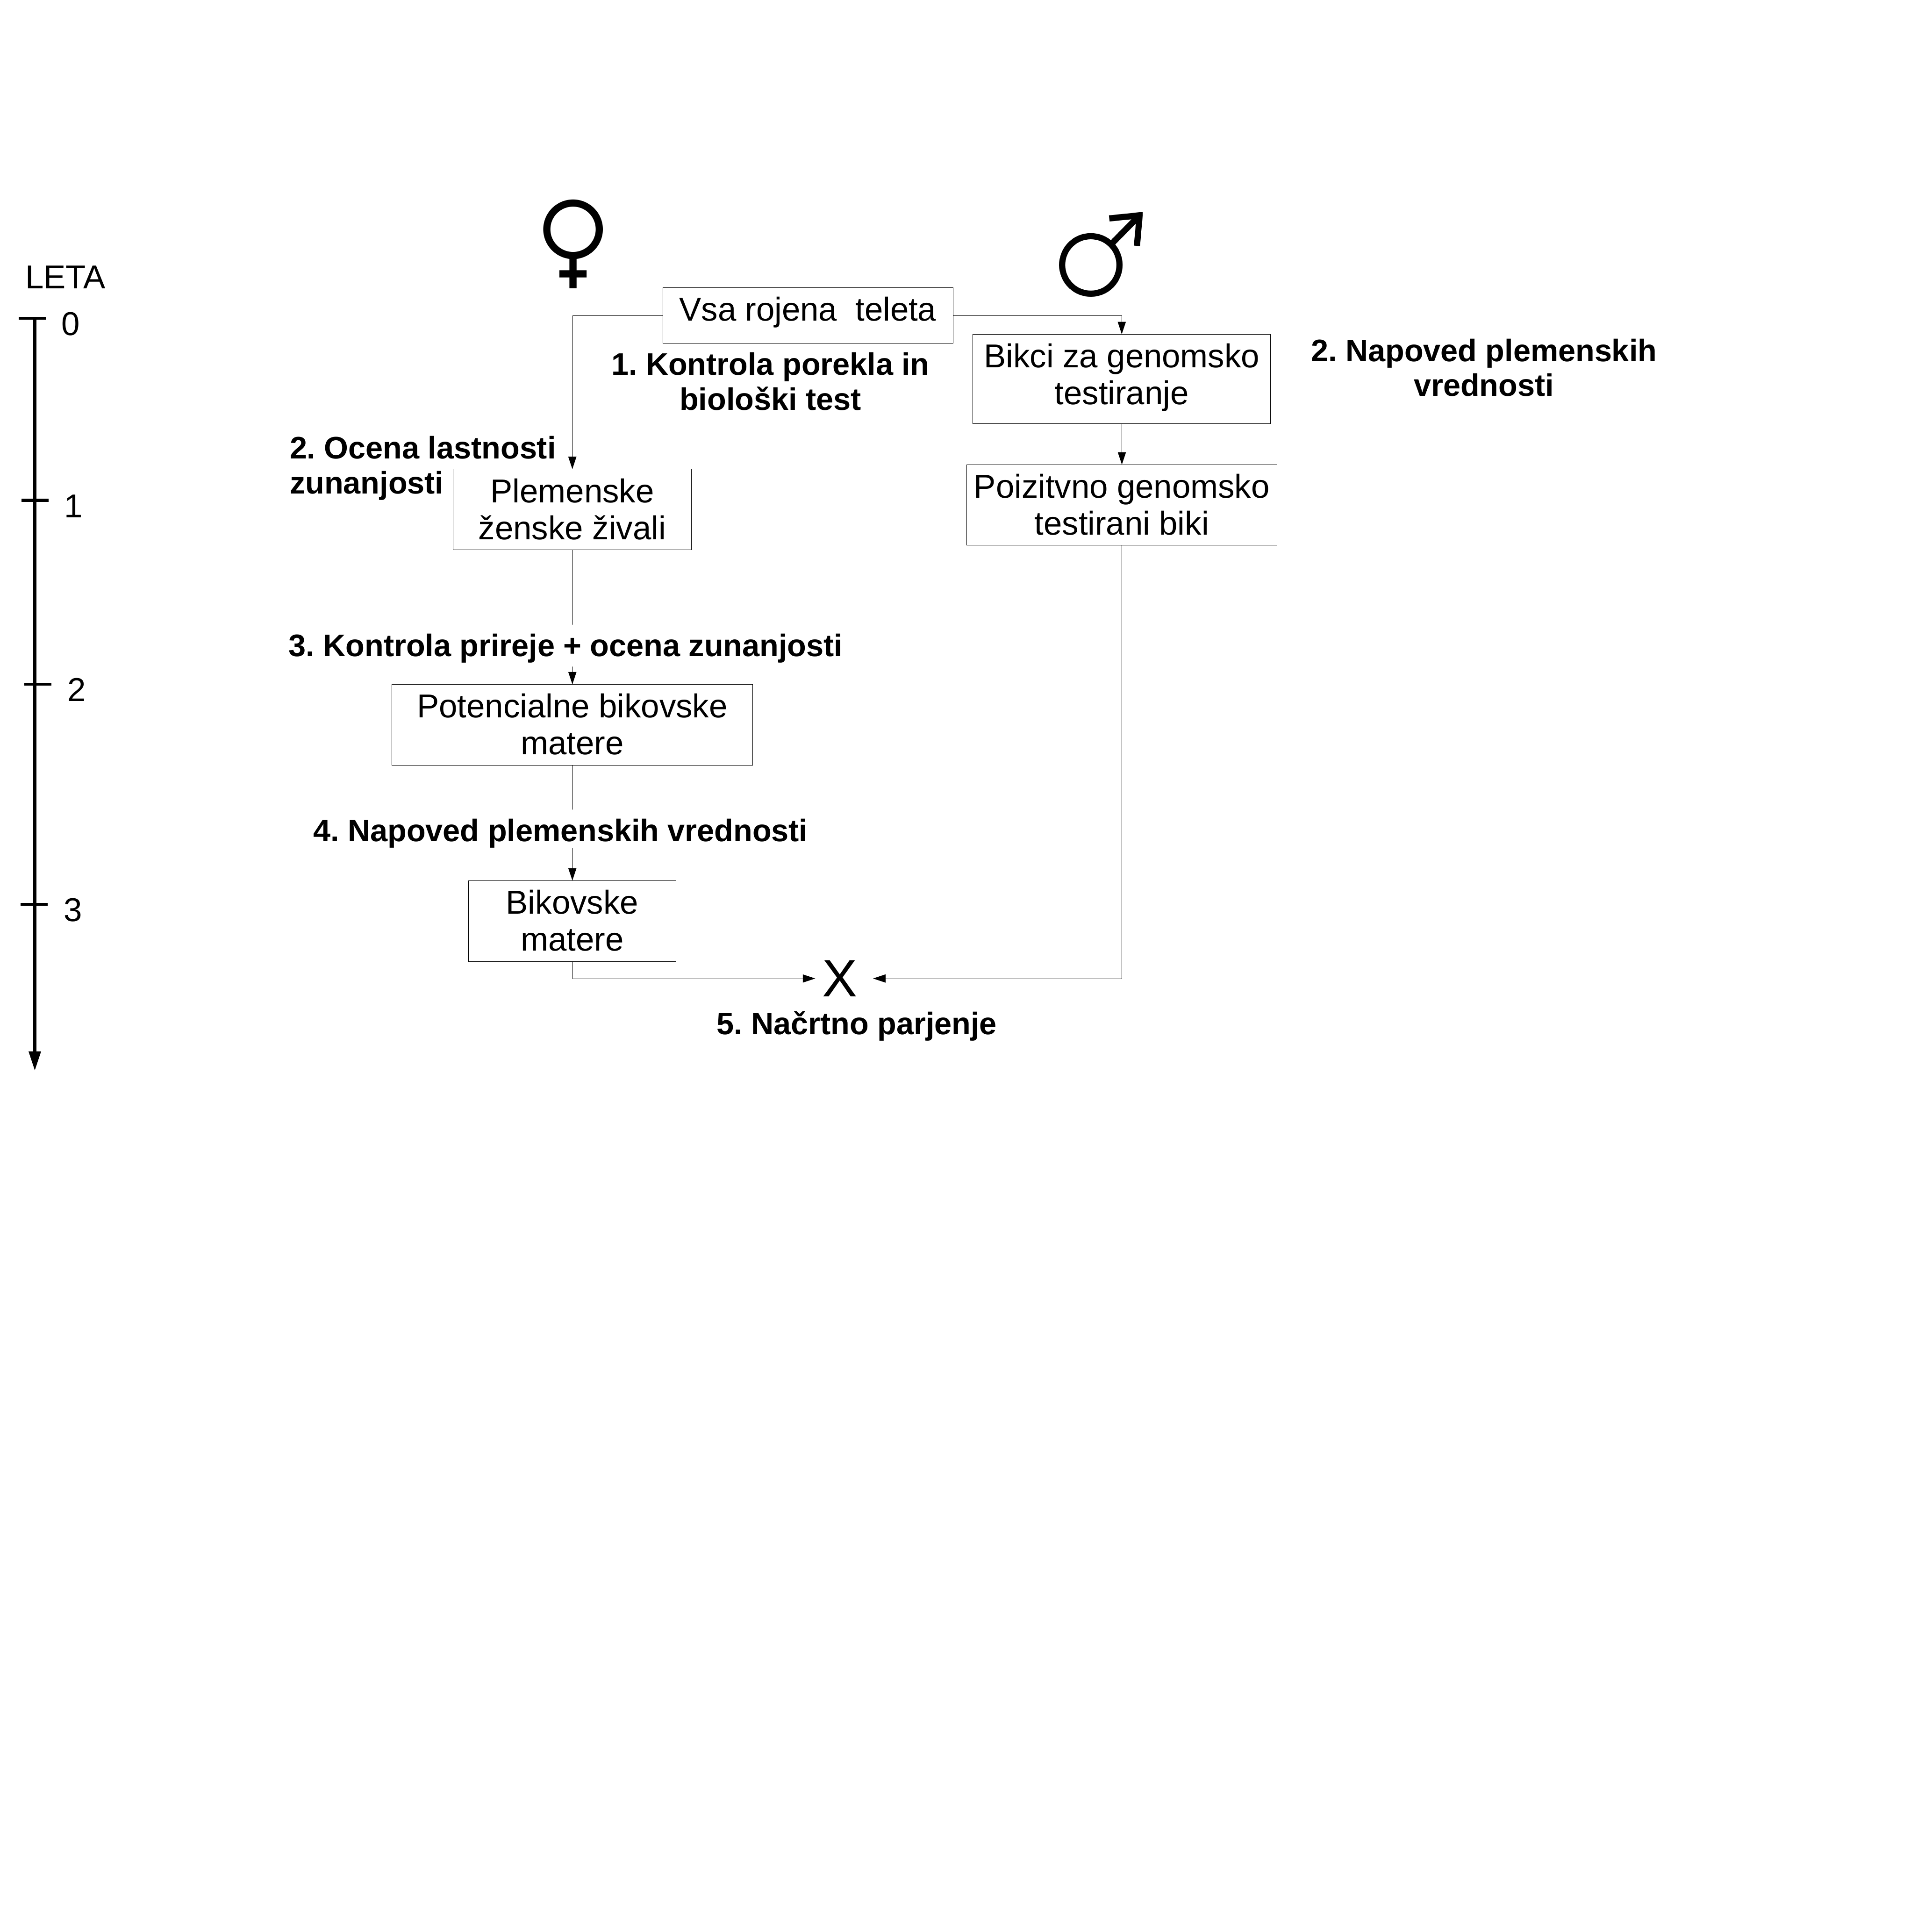

LETA
Vsa rojena teleta
0
2. Napoved plemenskih vrednosti
Bikci za genomsko testiranje
1. Kontrola porekla in biološki test
2. Ocena lastnosti zunanjosti
Poizitvno genomsko testirani biki
Plemenske ženske živali
1
3. Kontrola prireje + ocena zunanjosti
2
Potencialne bikovske matere
4. Napoved plemenskih vrednosti
Bikovske matere
3
X
5. Načrtno parjenje